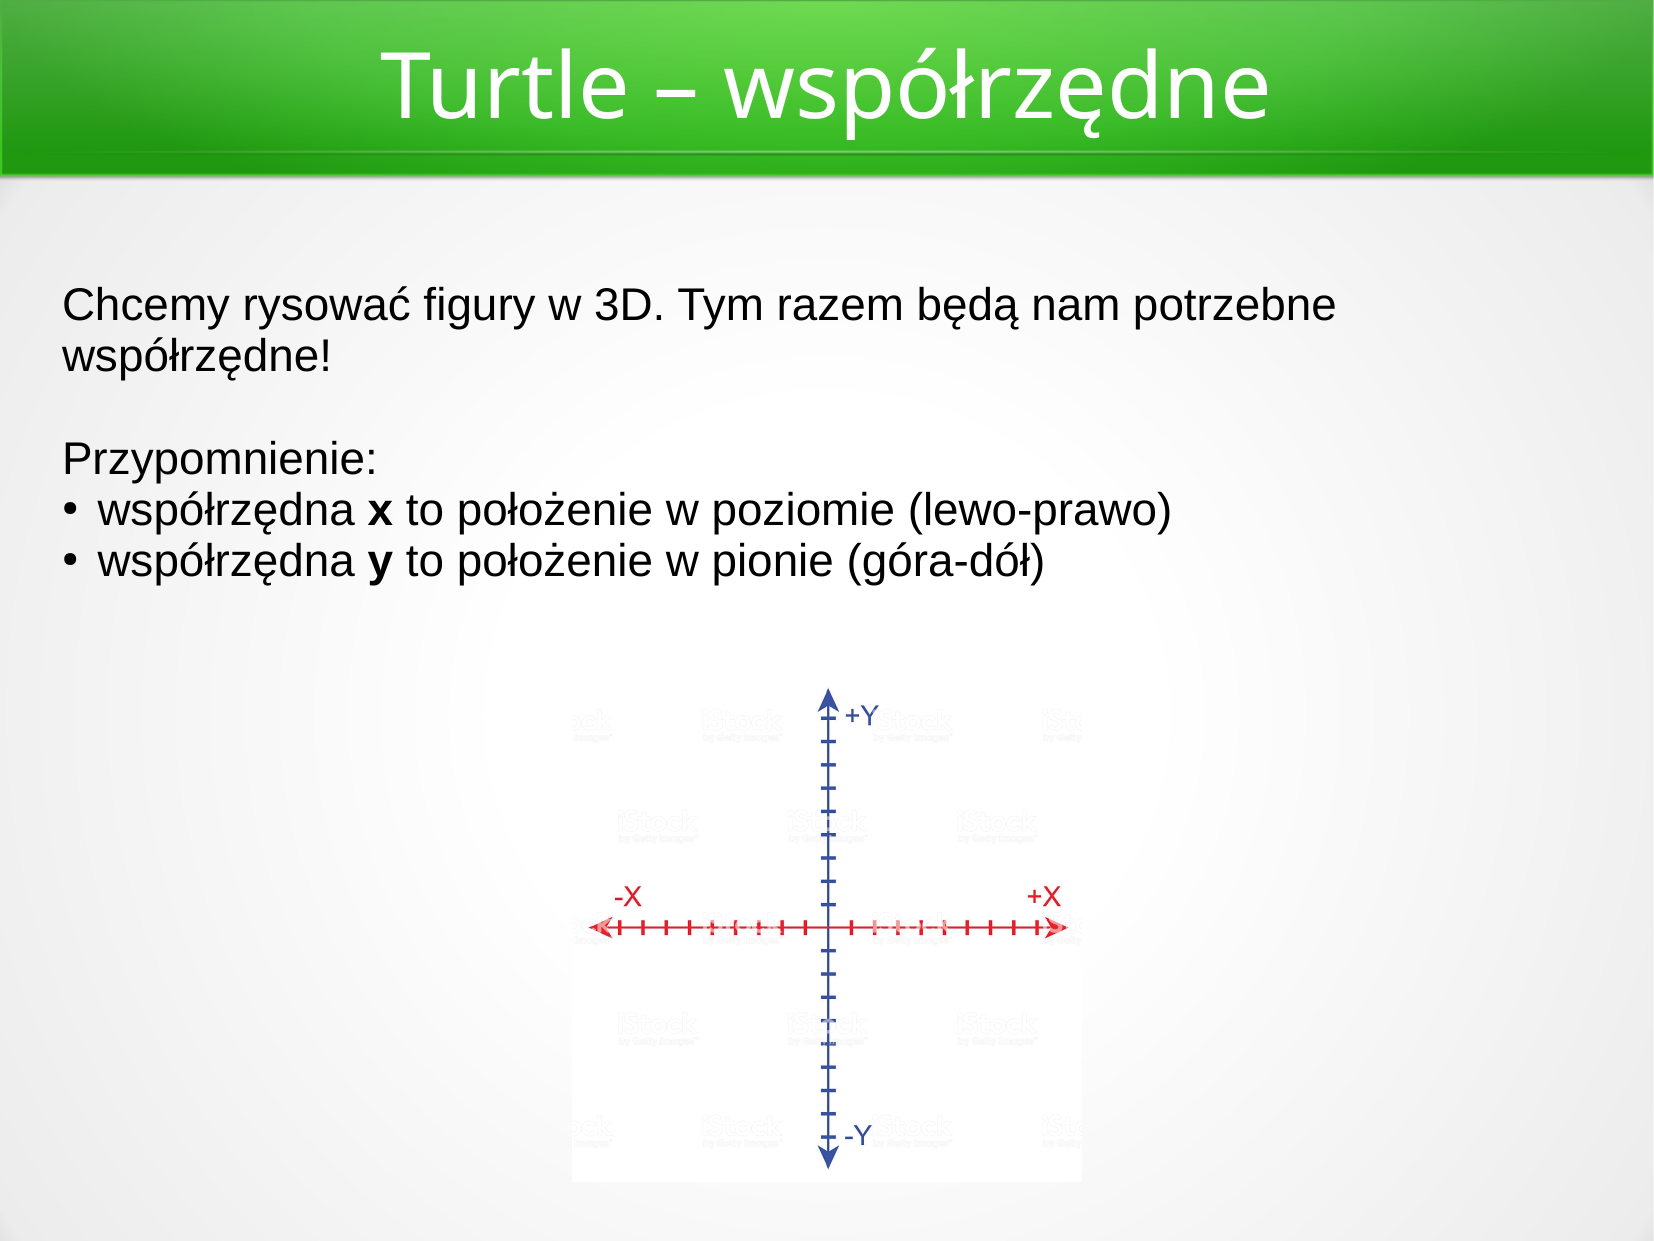

# Turtle – współrzędne
Chcemy rysować figury w 3D. Tym razem będą nam potrzebne współrzędne!
Przypomnienie:
współrzędna x to położenie w poziomie (lewo-prawo)
współrzędna y to położenie w pionie (góra-dół)